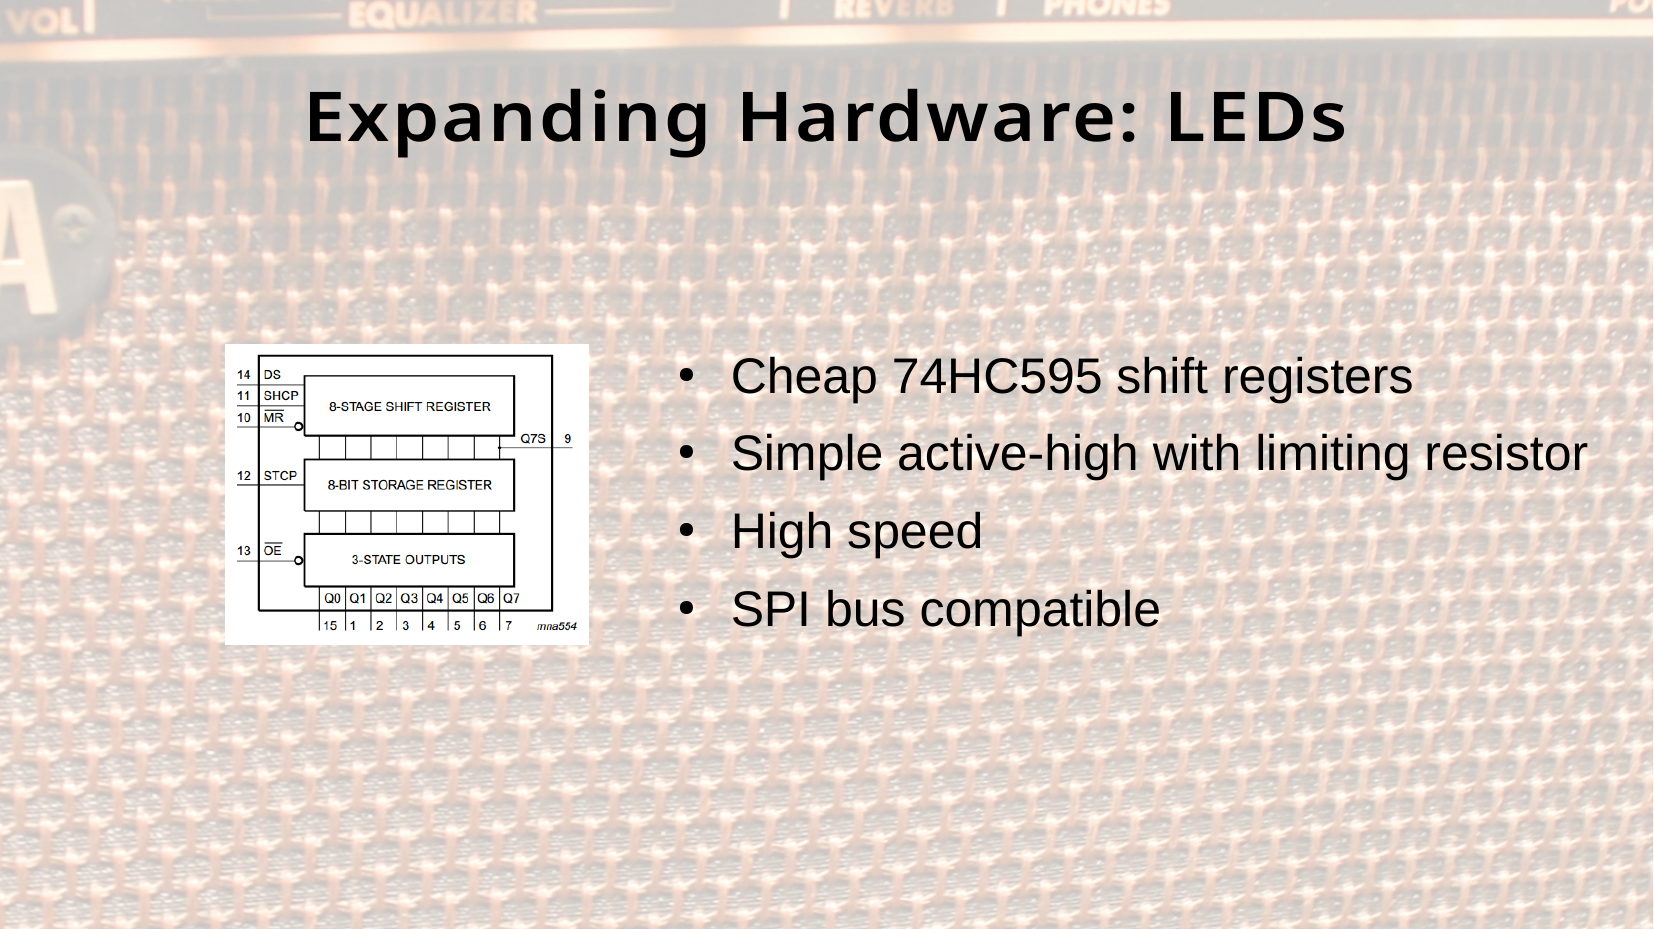

# Expanding Hardware: LEDs
Cheap 74HC595 shift registers
Simple active-high with limiting resistor
High speed
SPI bus compatible